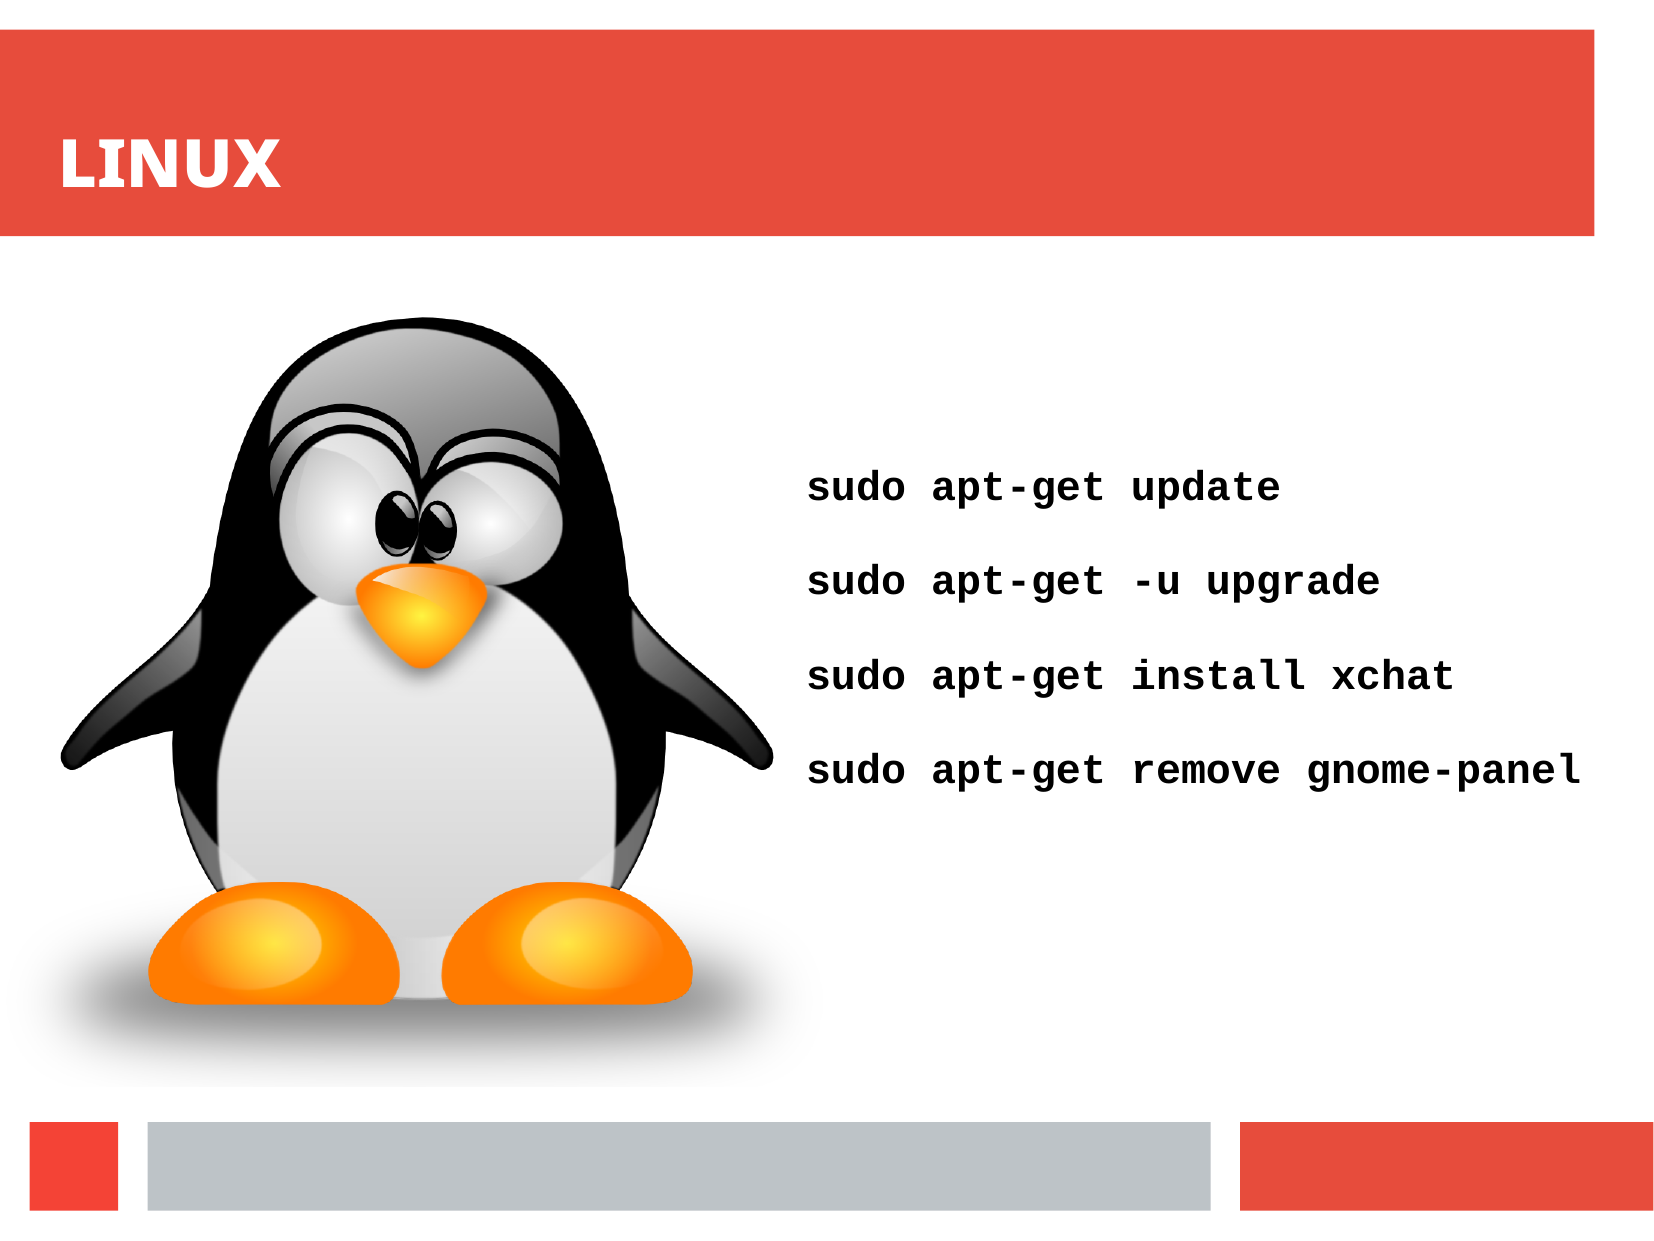

# LINUX
sudo apt-get update
sudo apt-get -u upgrade
sudo apt-get install xchat
sudo apt-get remove gnome-panel